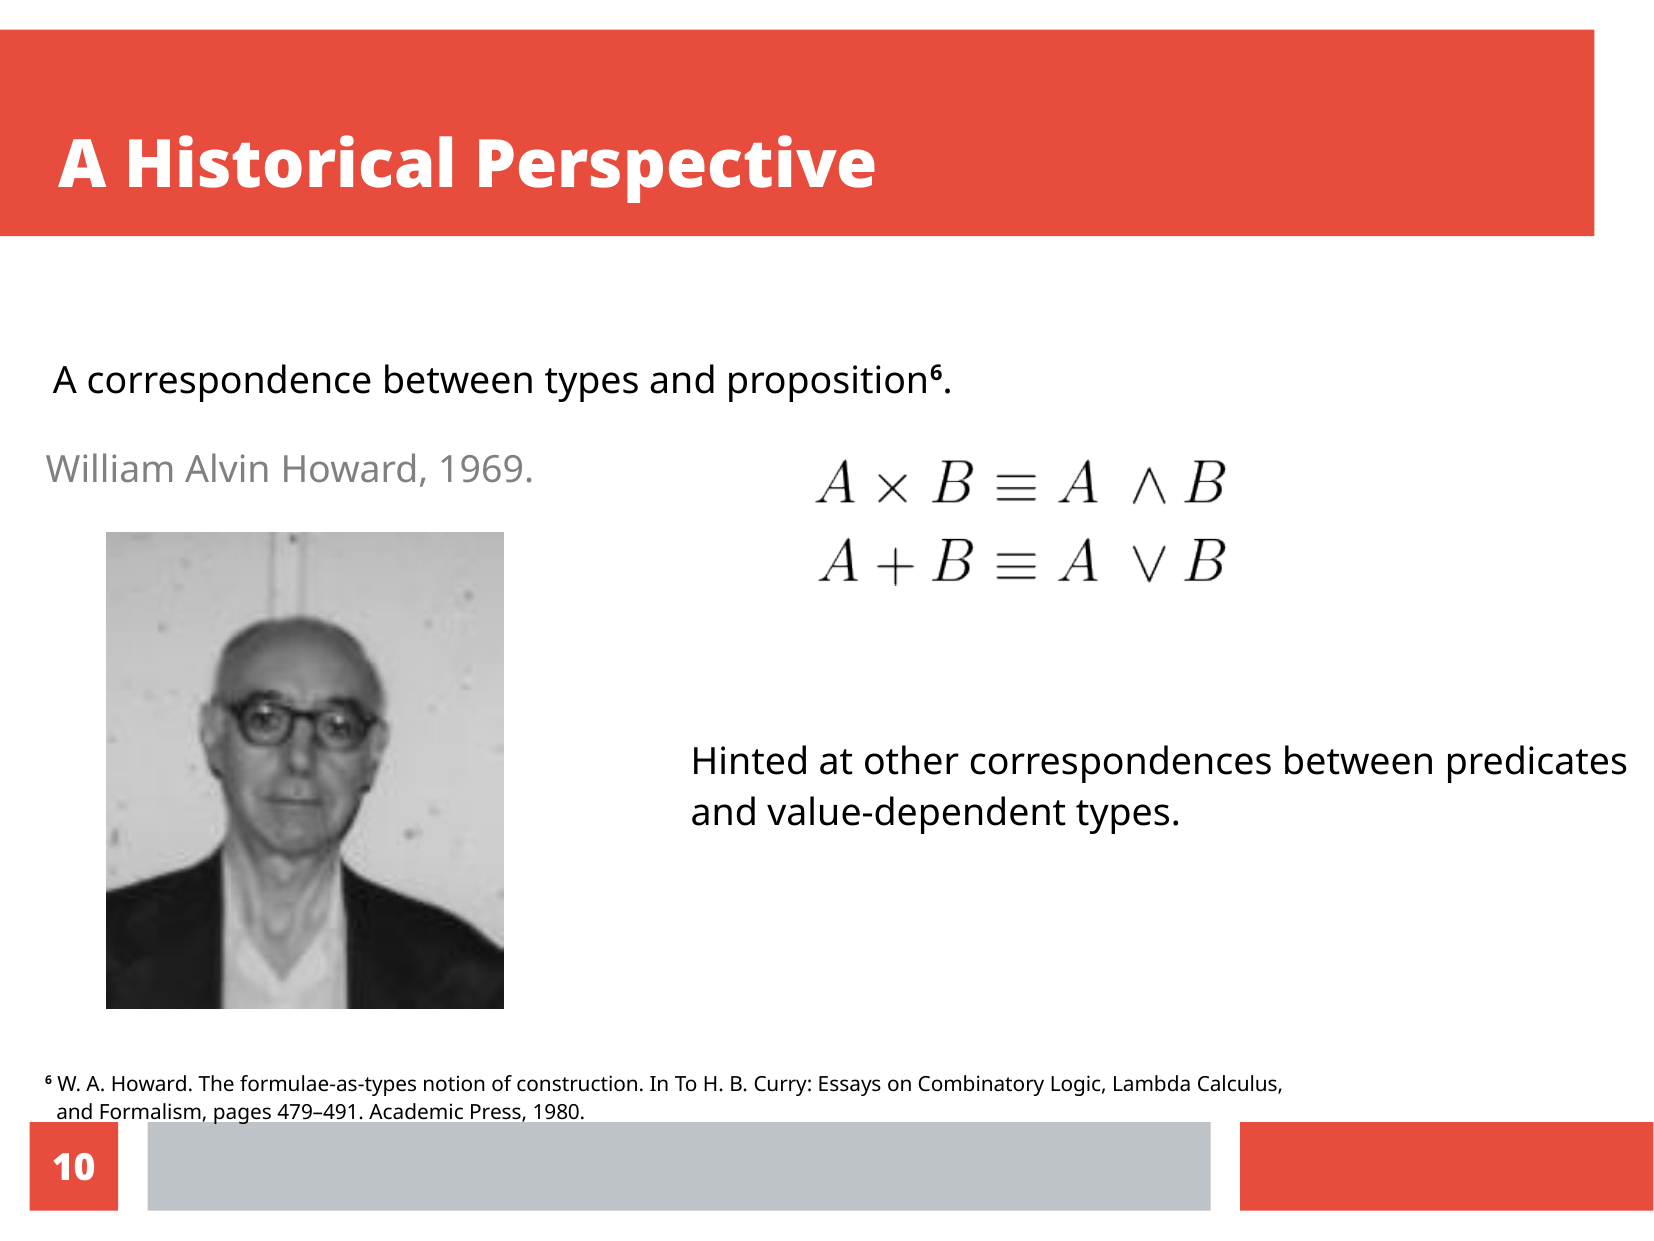

# A Historical Perspective
A correspondence between types and proposition6.
William Alvin Howard, 1969.
Hinted at other correspondences between predicates and value-dependent types.
6 W. A. Howard. The formulae-as-types notion of construction. In To H. B. Curry: Essays on Combinatory Logic, Lambda Calculus,
 and Formalism, pages 479–491. Academic Press, 1980.
10